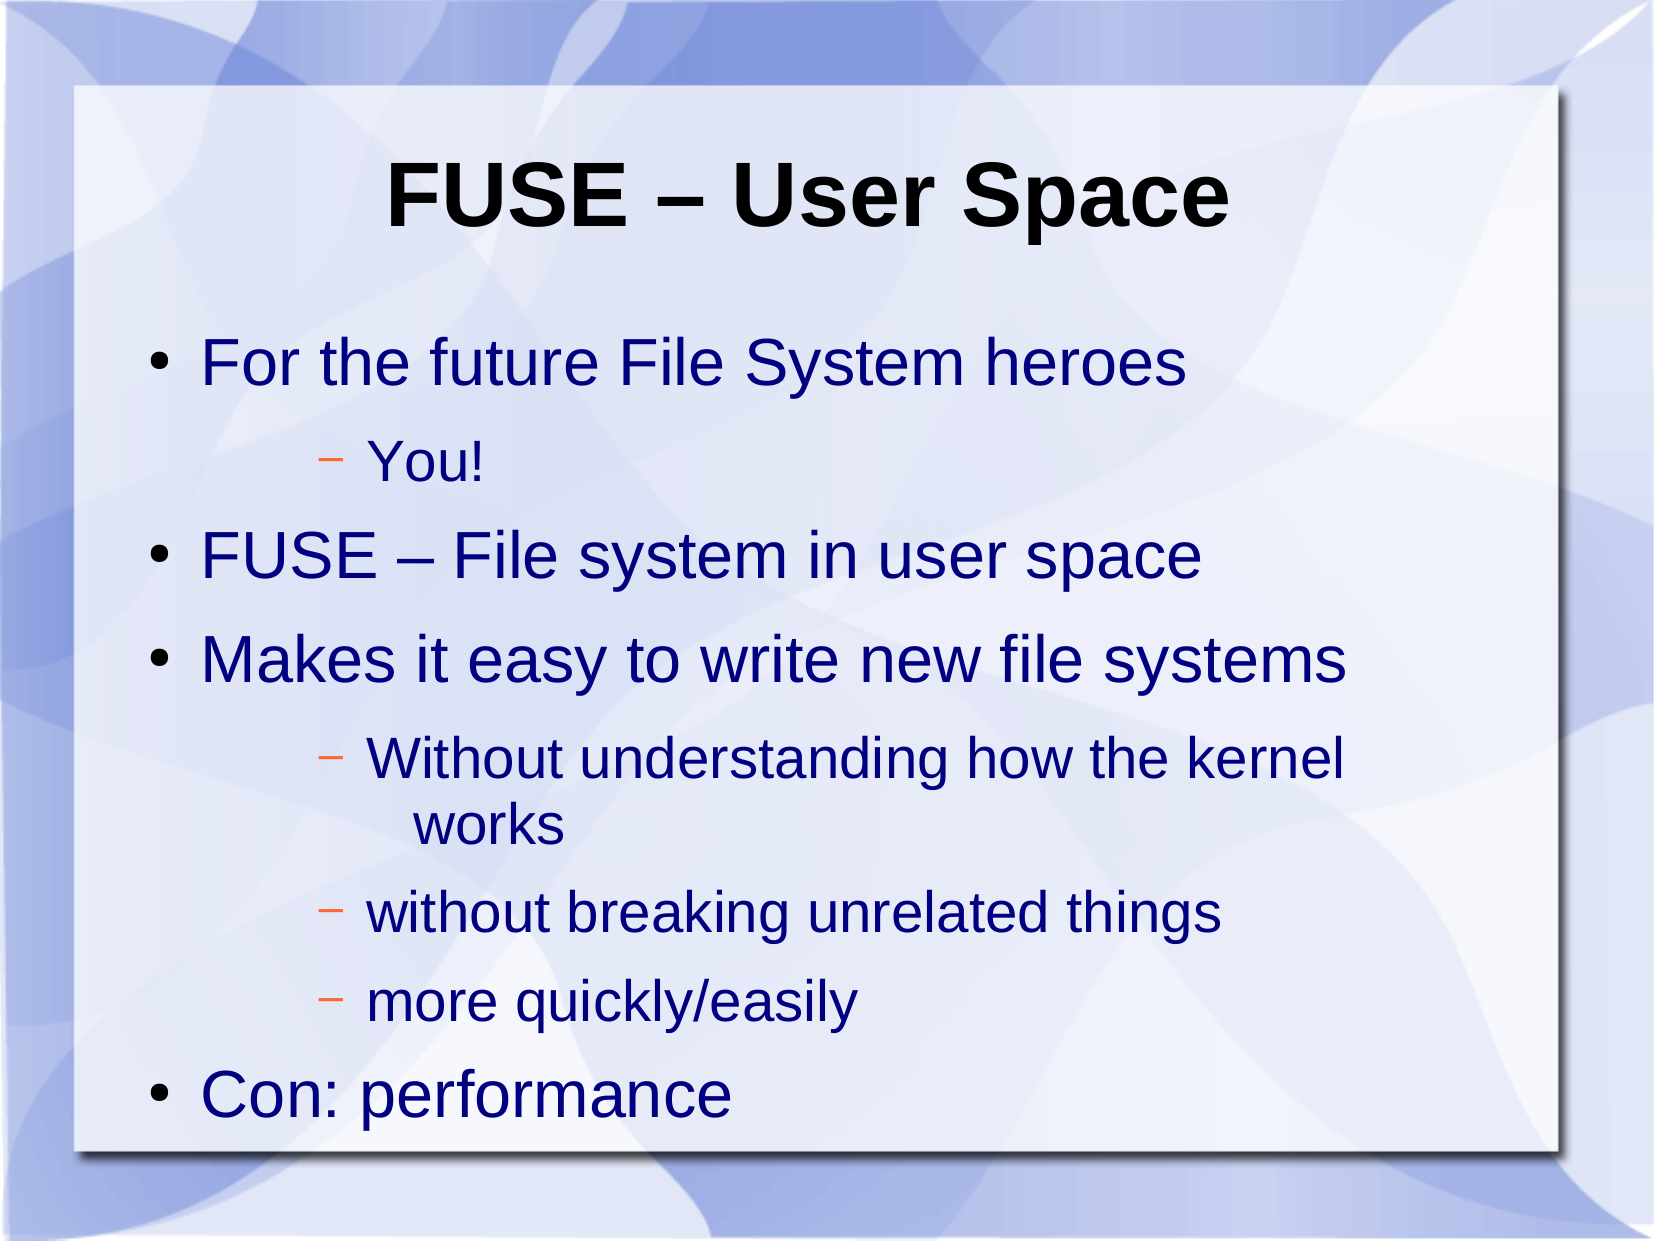

# FUSE – User Space
For the future File System heroes
You!
FUSE – File system in user space
Makes it easy to write new file systems
Without understanding how the kernel works
without breaking unrelated things
more quickly/easily
Con: performance